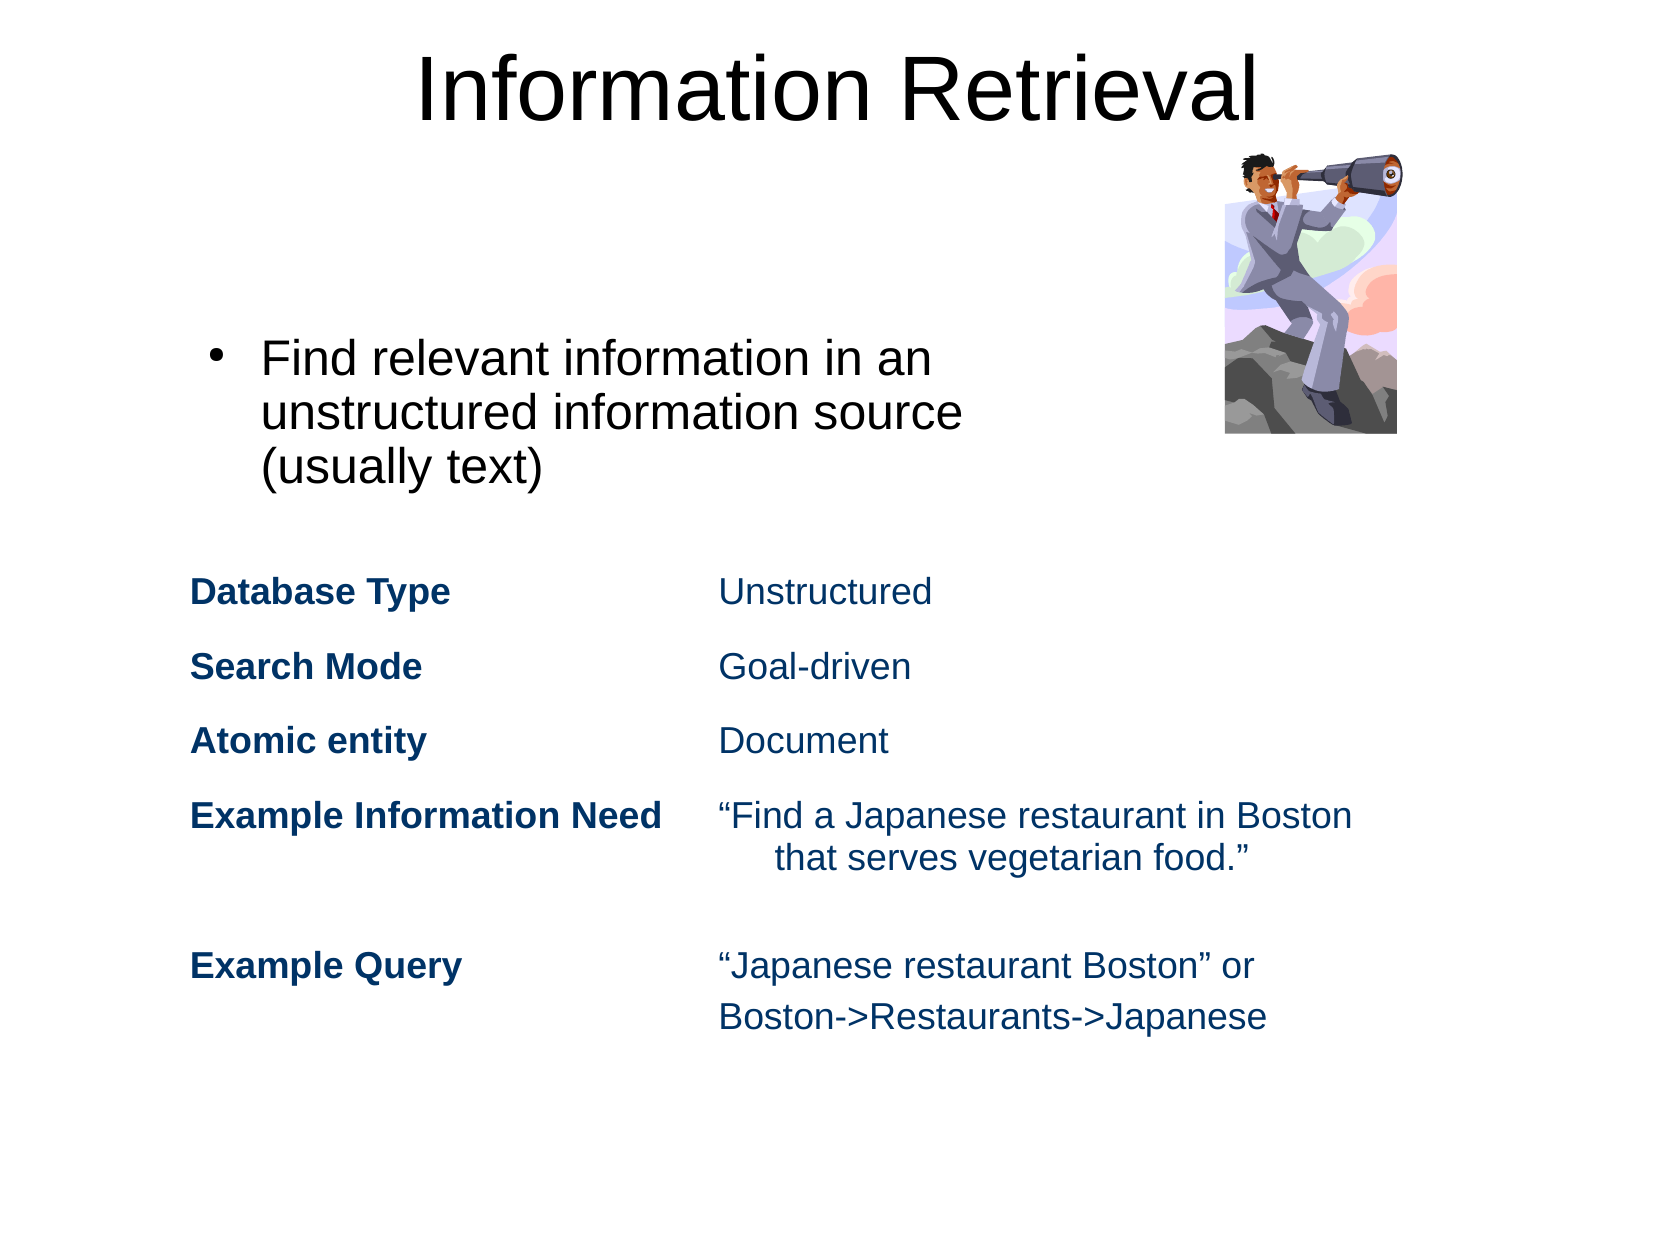

# Information Retrieval
Find relevant information in an unstructured information source (usually text)
| Database Type | Unstructured |
| --- | --- |
| Search Mode | Goal-driven |
| Atomic entity | Document |
| Example Information Need | “Find a Japanese restaurant in Boston that serves vegetarian food.” |
| Example Query | “Japanese restaurant Boston” or Boston->Restaurants->Japanese |